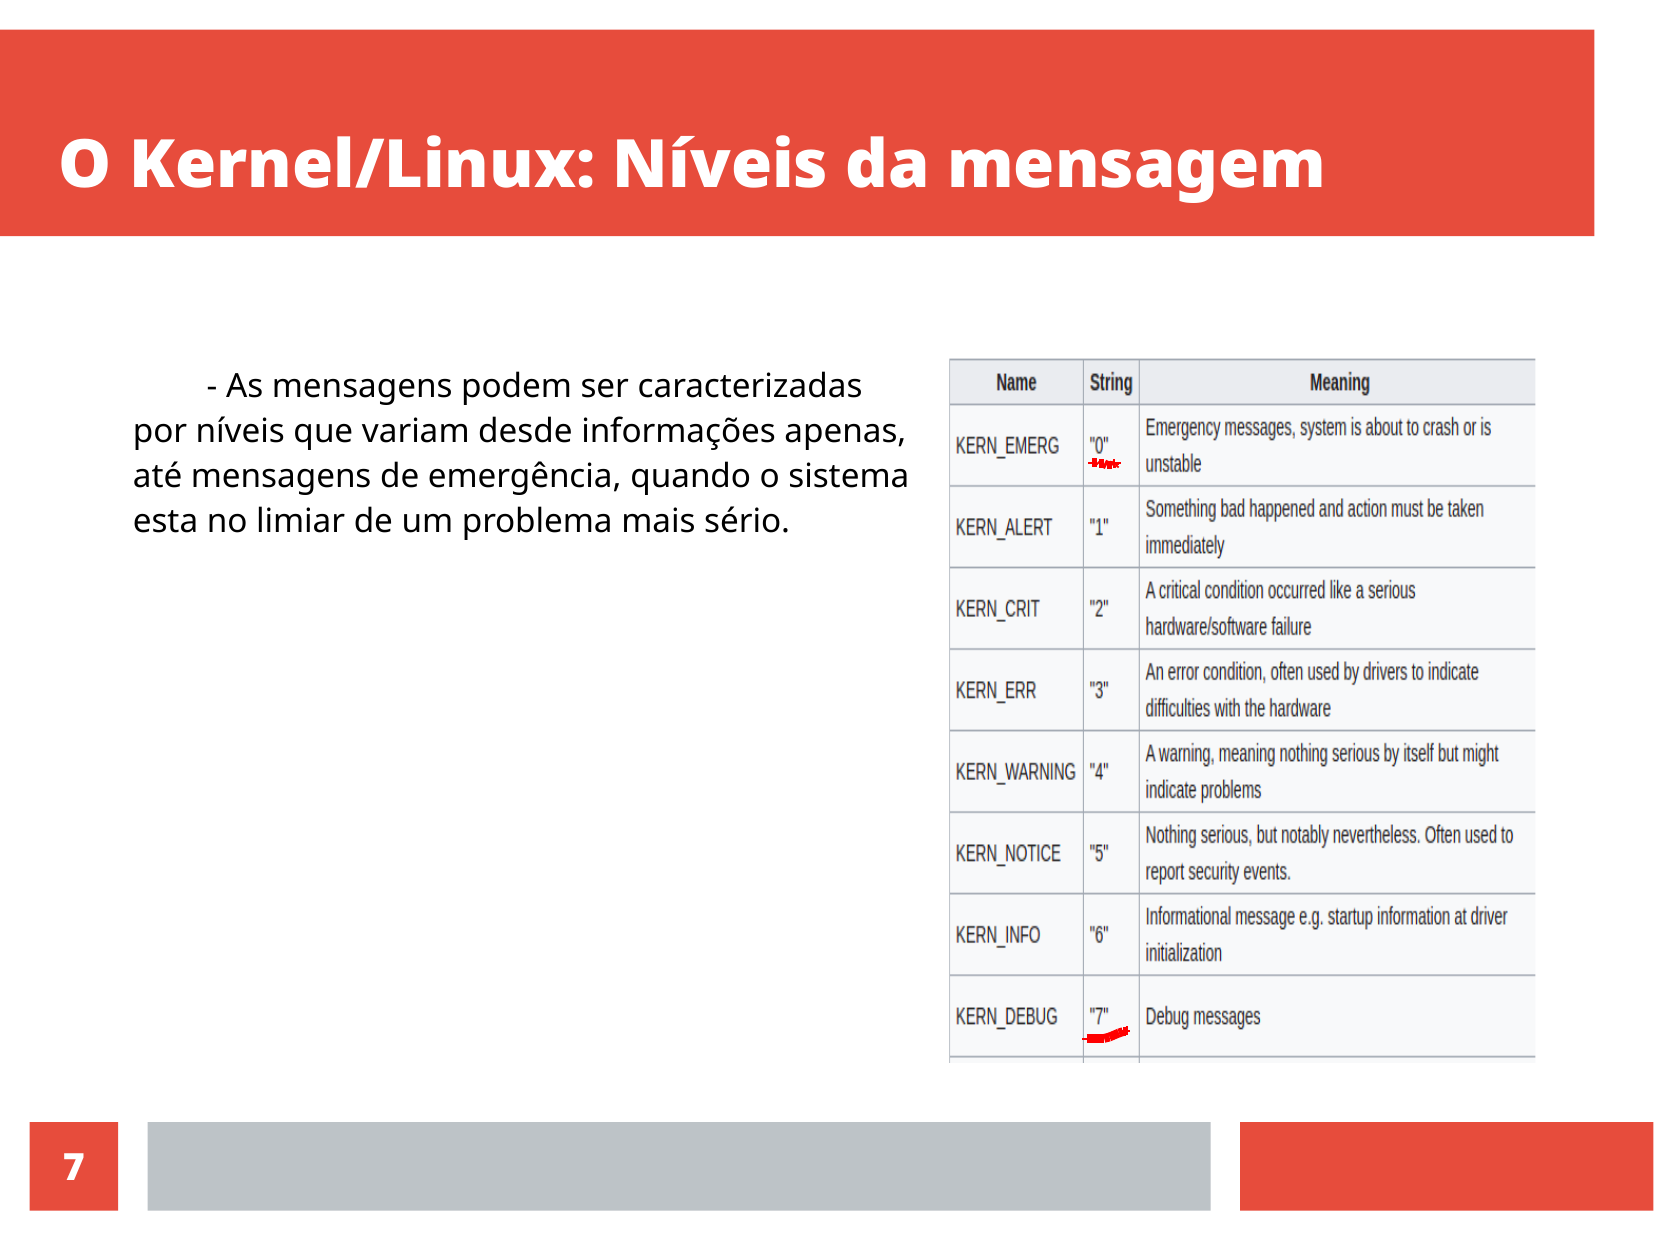

# O Kernel/Linux: Níveis da mensagem
	- As mensagens podem ser caracterizadas por níveis que variam desde informações apenas, até mensagens de emergência, quando o sistema esta no limiar de um problema mais sério.
7